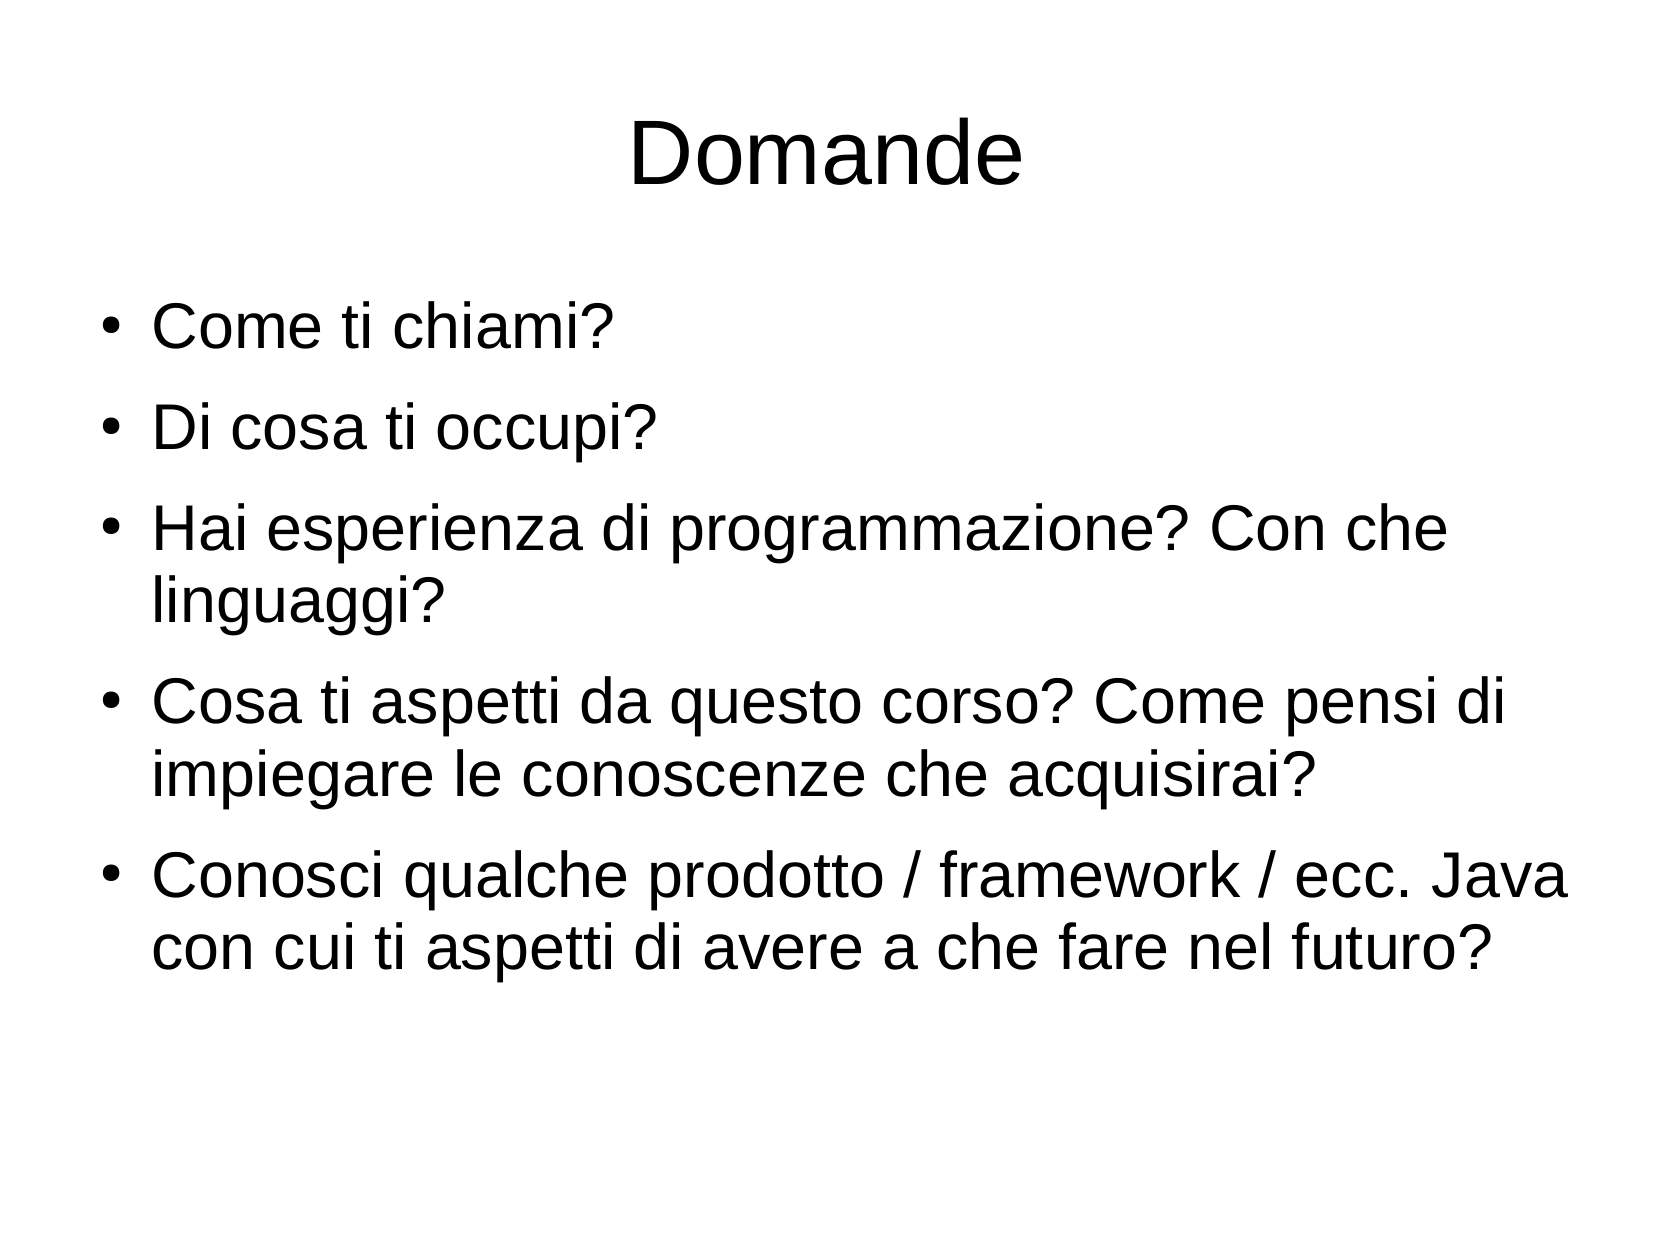

# Domande
Come ti chiami?
Di cosa ti occupi?
Hai esperienza di programmazione? Con che linguaggi?
Cosa ti aspetti da questo corso? Come pensi di impiegare le conoscenze che acquisirai?
Conosci qualche prodotto / framework / ecc. Java con cui ti aspetti di avere a che fare nel futuro?